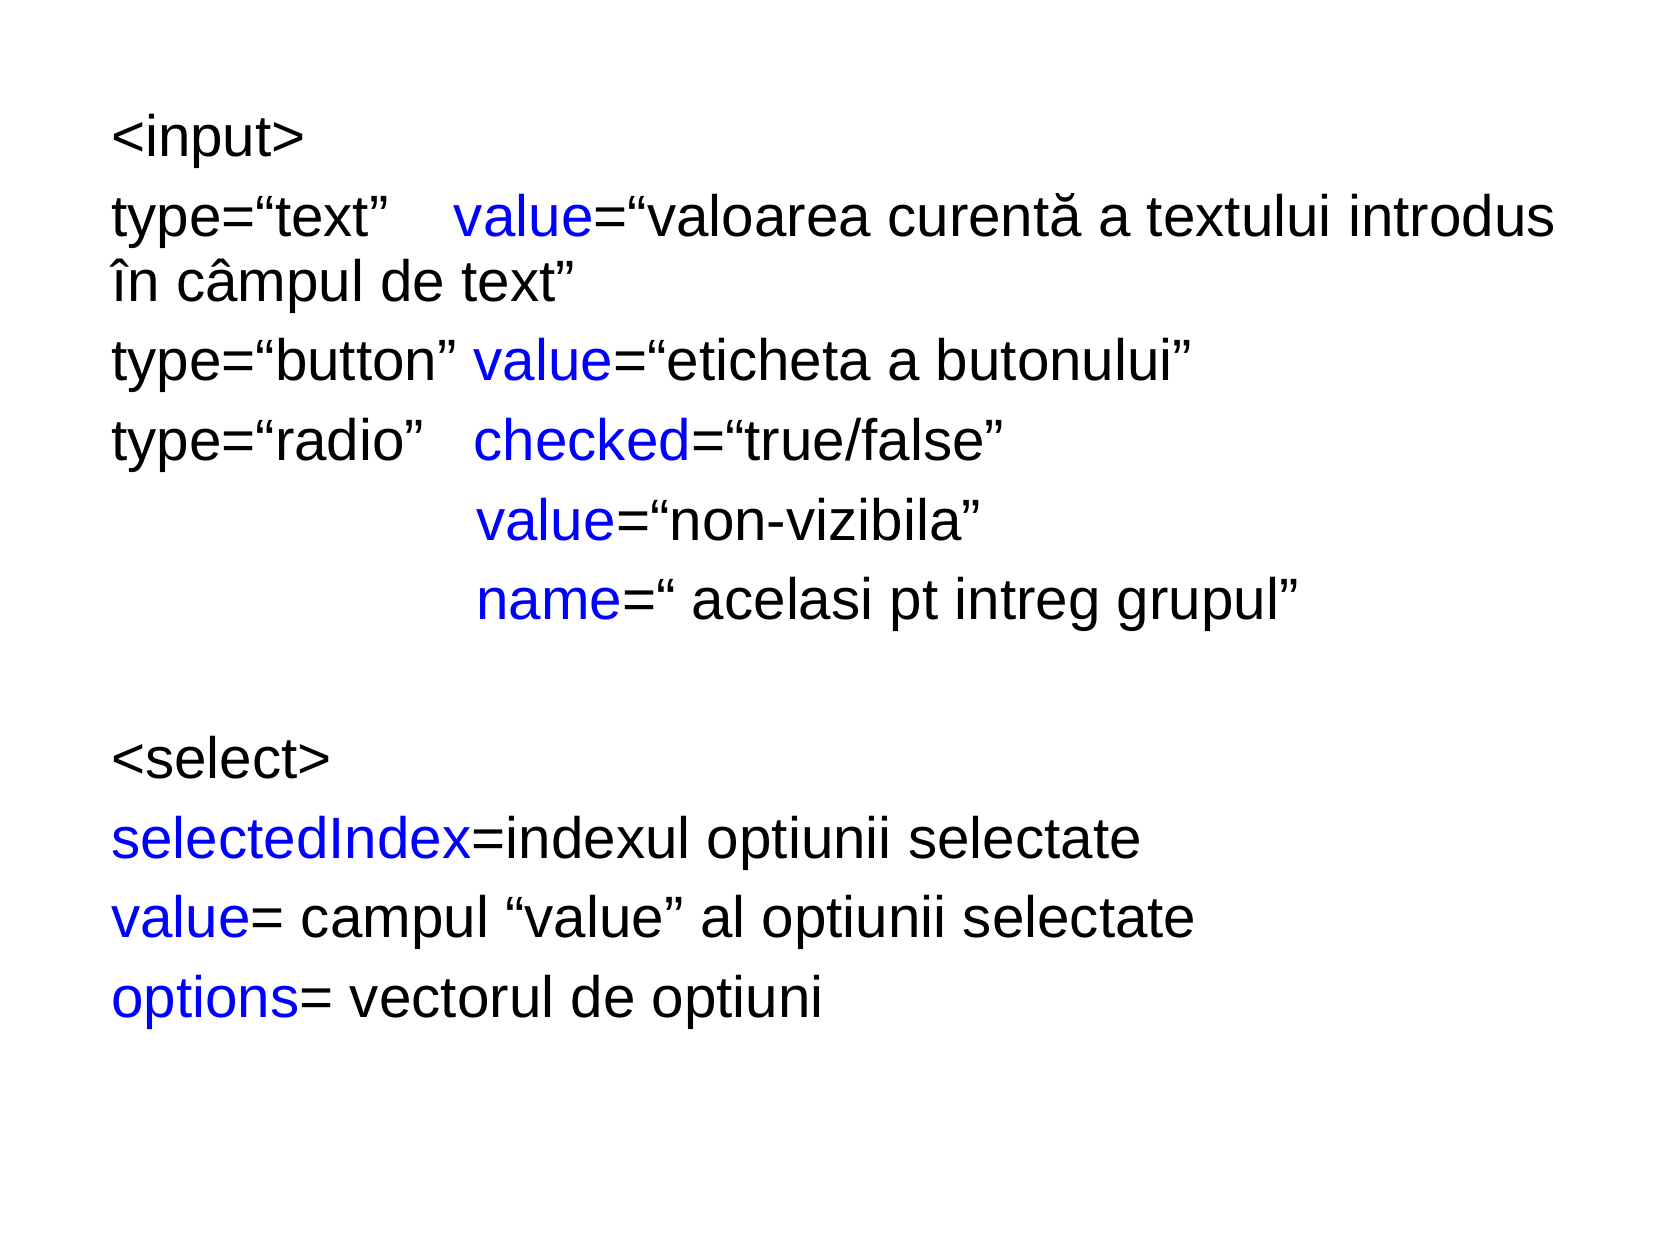

<input>
type=“text” value=“valoarea curentă a textului introdus în câmpul de text”
type=“button” value=“eticheta a butonului”
type=“radio” checked=“true/false”
		 value=“non-vizibila”
		 name=“ acelasi pt intreg grupul”
<select>
selectedIndex=indexul optiunii selectate
value= campul “value” al optiunii selectate
options= vectorul de optiuni